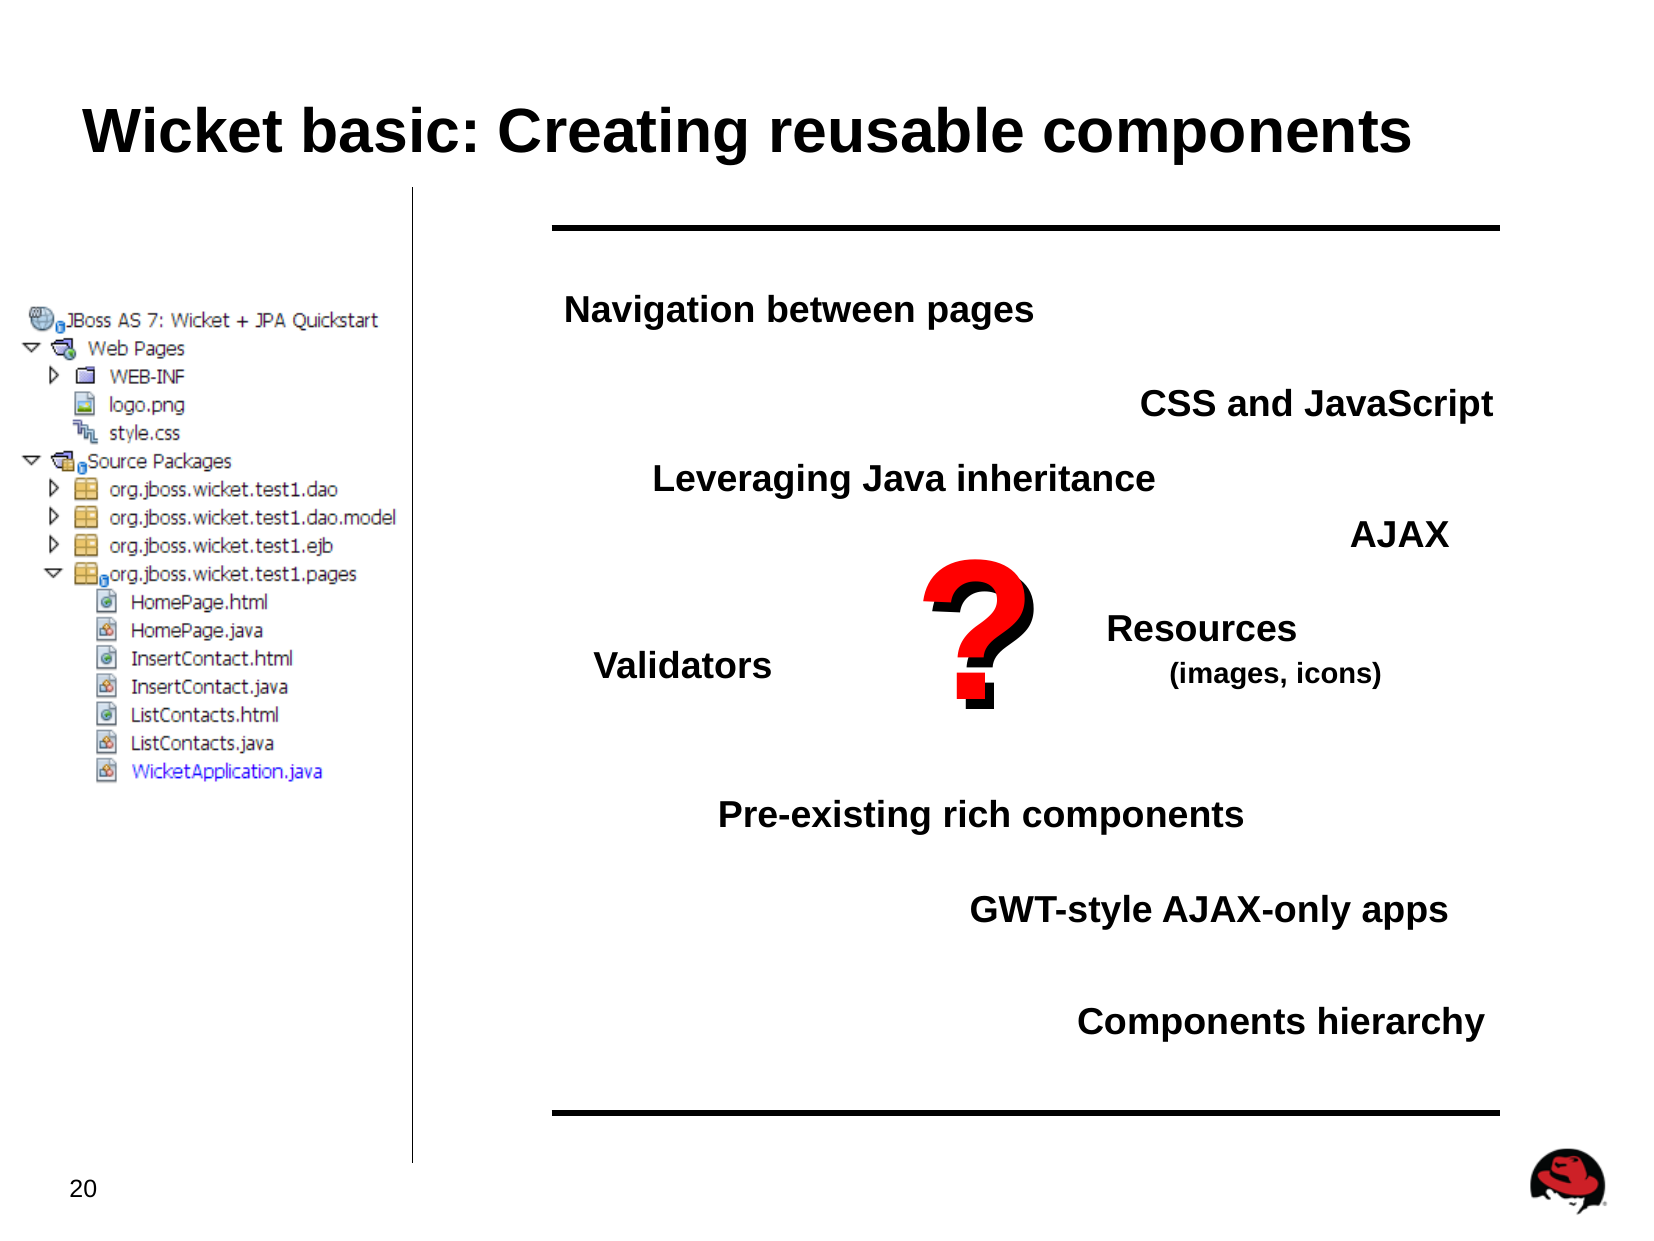

# Wicket basic: Creating reusable components
Navigation between pages
CSS and JavaScript
Leveraging Java inheritance
AJAX
?
Resources
 (images, icons)
Validators
Pre-existing rich components
GWT-style AJAX-only apps
Components hierarchy